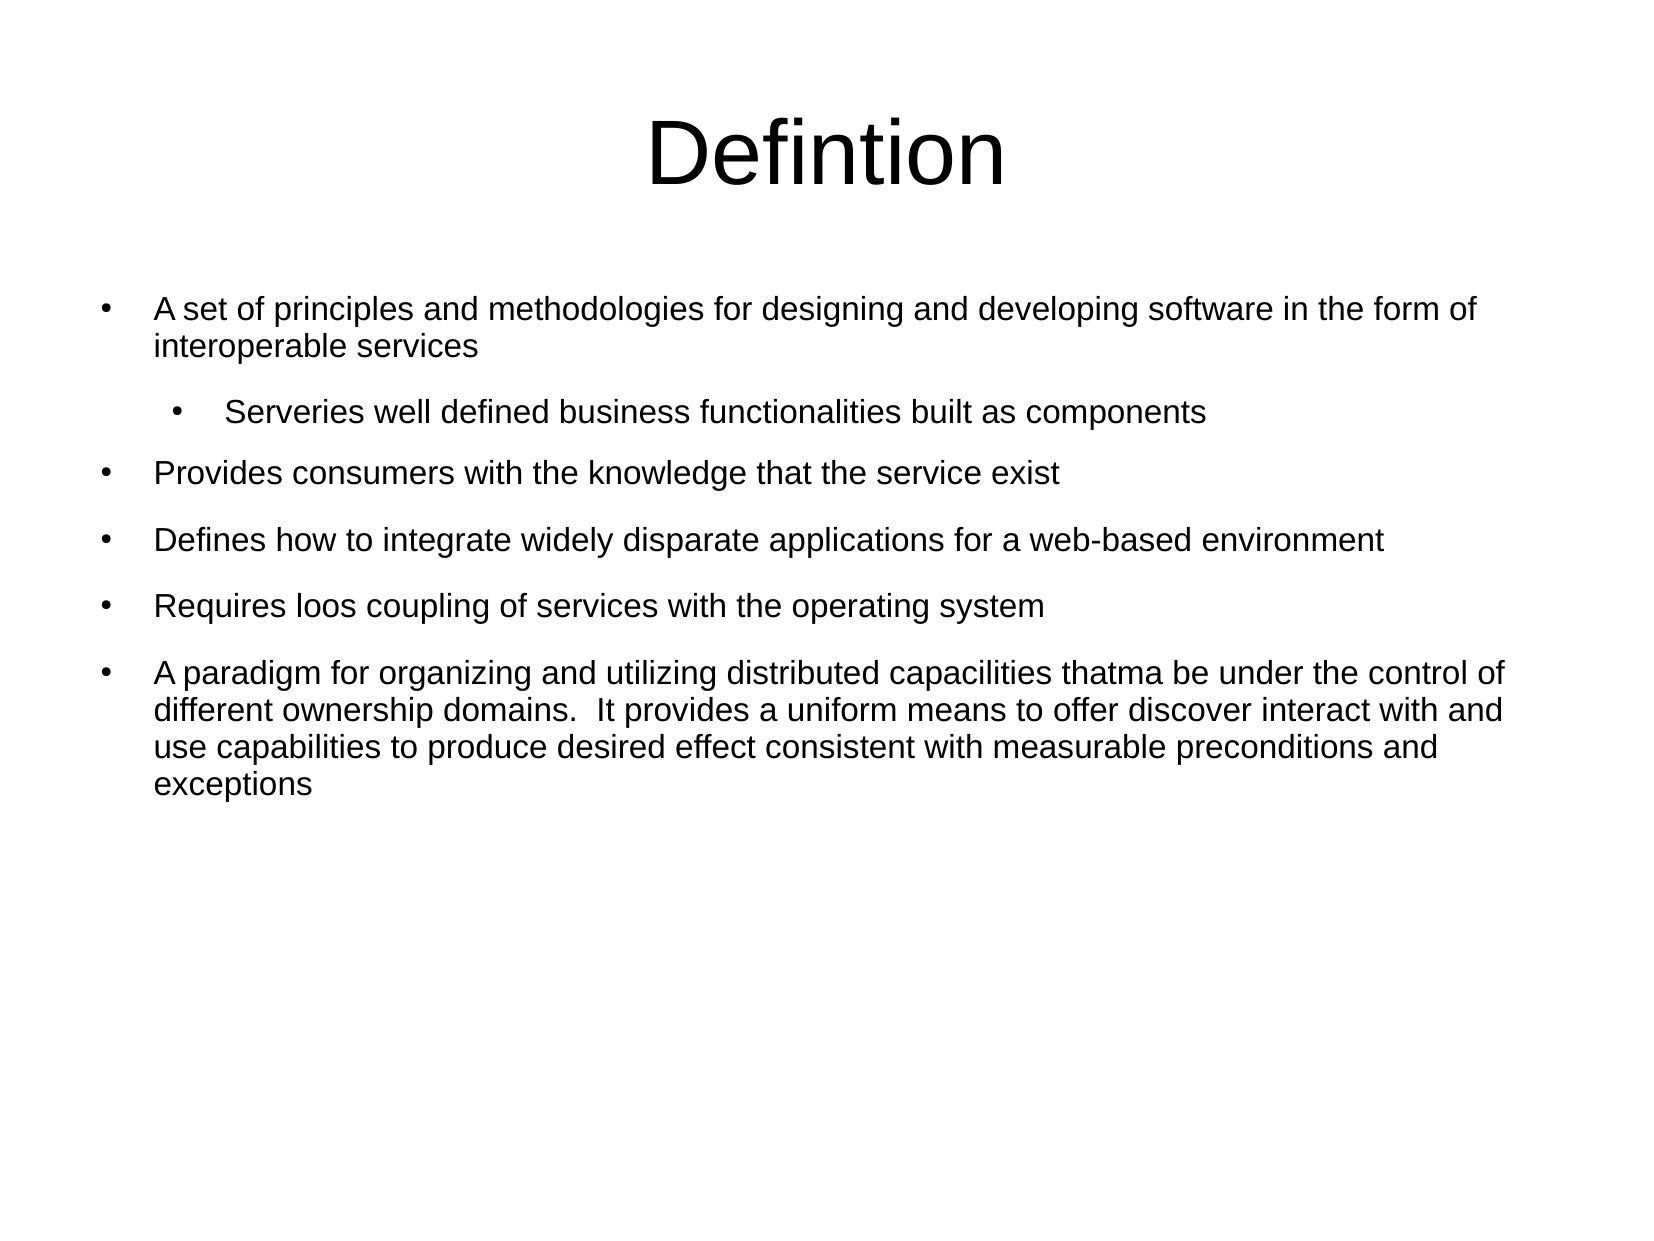

# Defintion
A set of principles and methodologies for designing and developing software in the form of interoperable services
Serveries well defined business functionalities built as components
Provides consumers with the knowledge that the service exist
Defines how to integrate widely disparate applications for a web-based environment
Requires loos coupling of services with the operating system
A paradigm for organizing and utilizing distributed capacilities thatma be under the control of different ownership domains. It provides a uniform means to offer discover interact with and use capabilities to produce desired effect consistent with measurable preconditions and exceptions